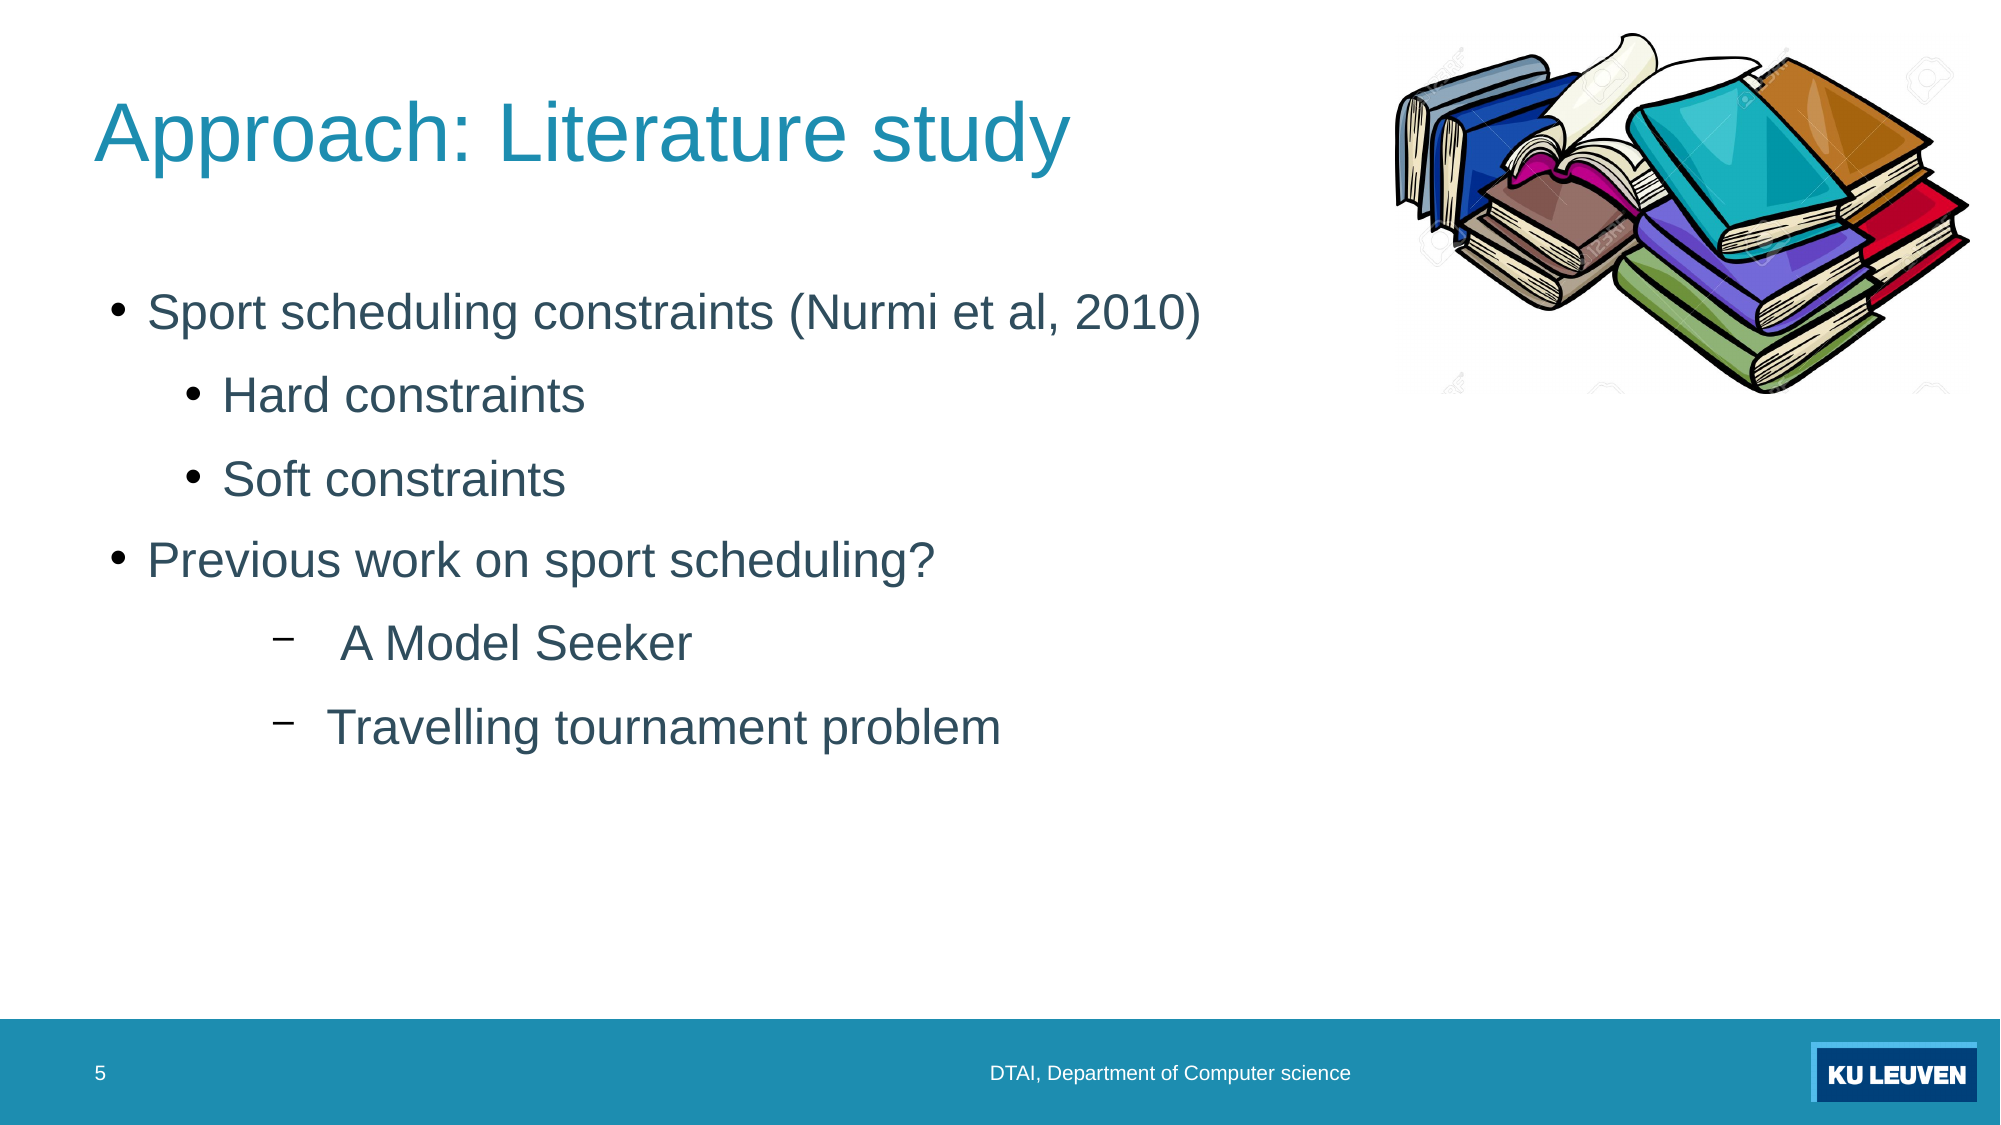

Approach: Literature study
# Sport scheduling constraints (Nurmi et al, 2010)
Hard constraints
Soft constraints
Previous work on sport scheduling?
 A Model Seeker
Travelling tournament problem
DTAI, Department of Computer science